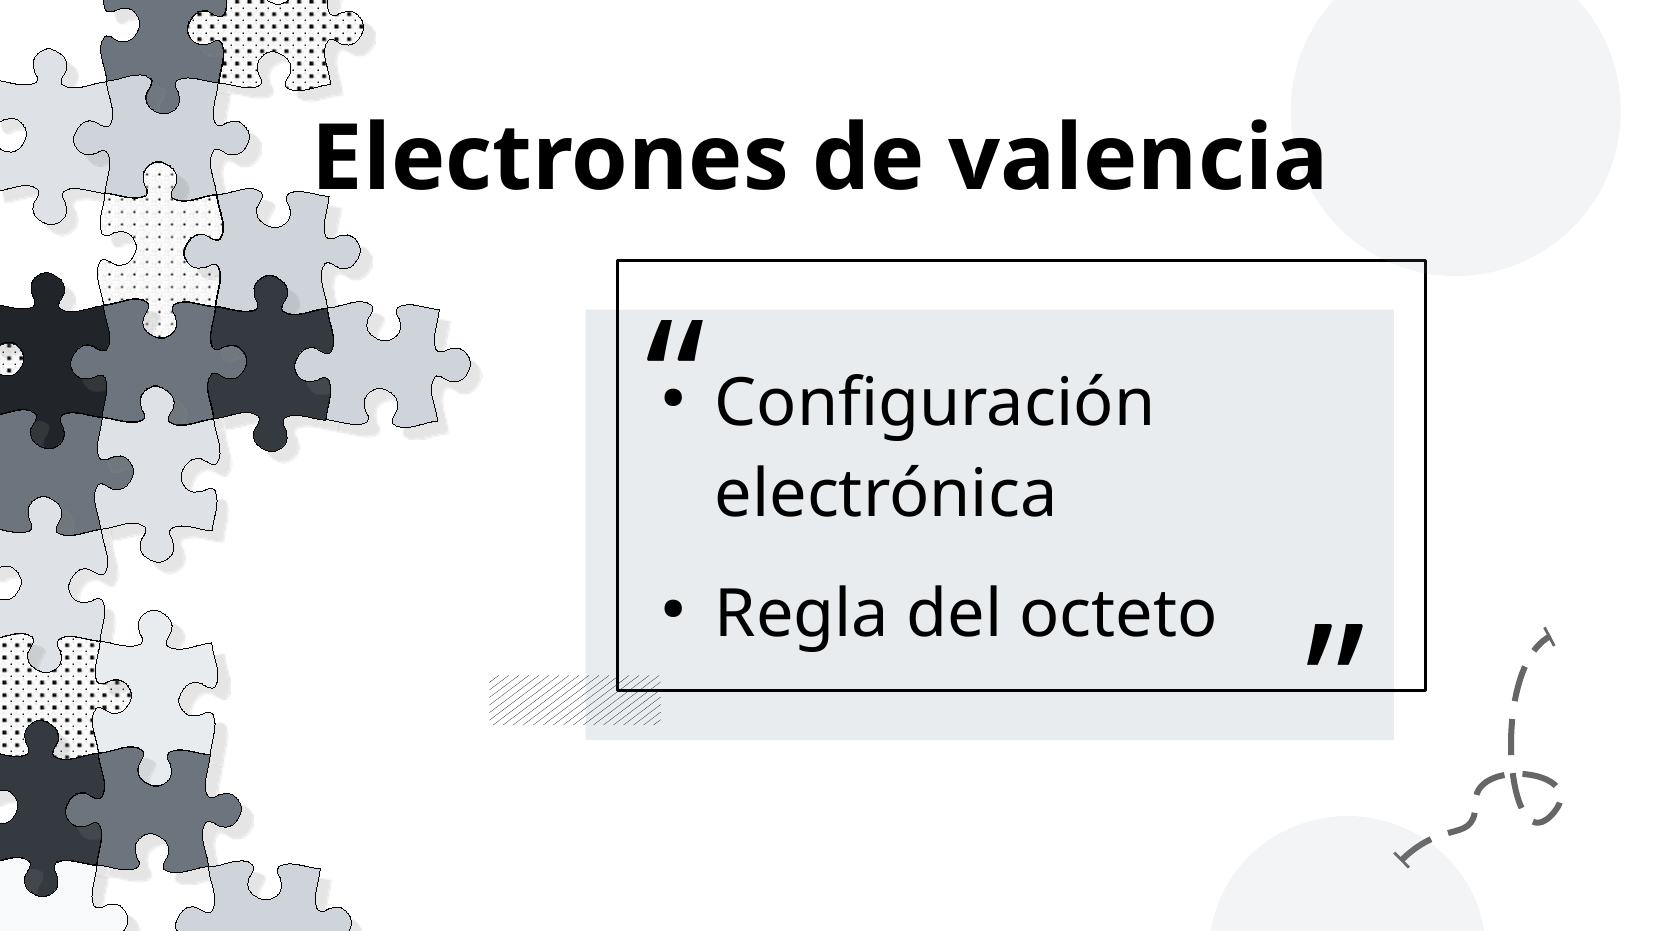

# Electrones de valencia
Configuración electrónica
Regla del octeto